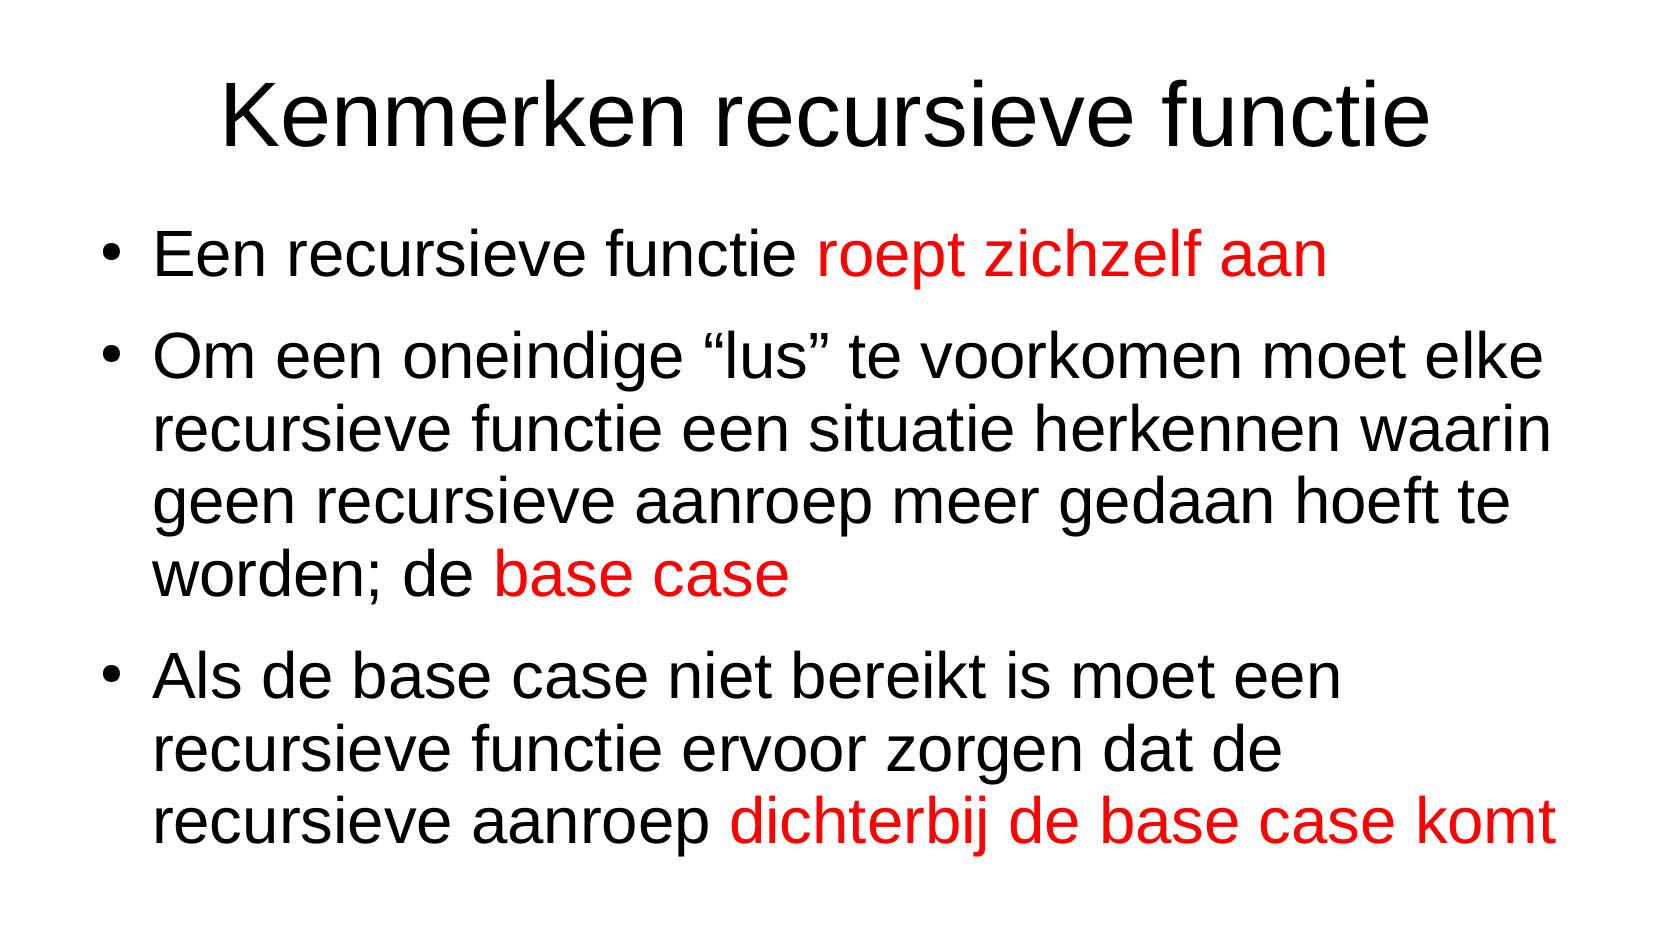

# Kenmerken recursieve functie
Een recursieve functie roept zichzelf aan
Om een oneindige “lus” te voorkomen moet elke recursieve functie een situatie herkennen waarin geen recursieve aanroep meer gedaan hoeft te worden; de base case
Als de base case niet bereikt is moet een recursieve functie ervoor zorgen dat de recursieve aanroep dichterbij de base case komt